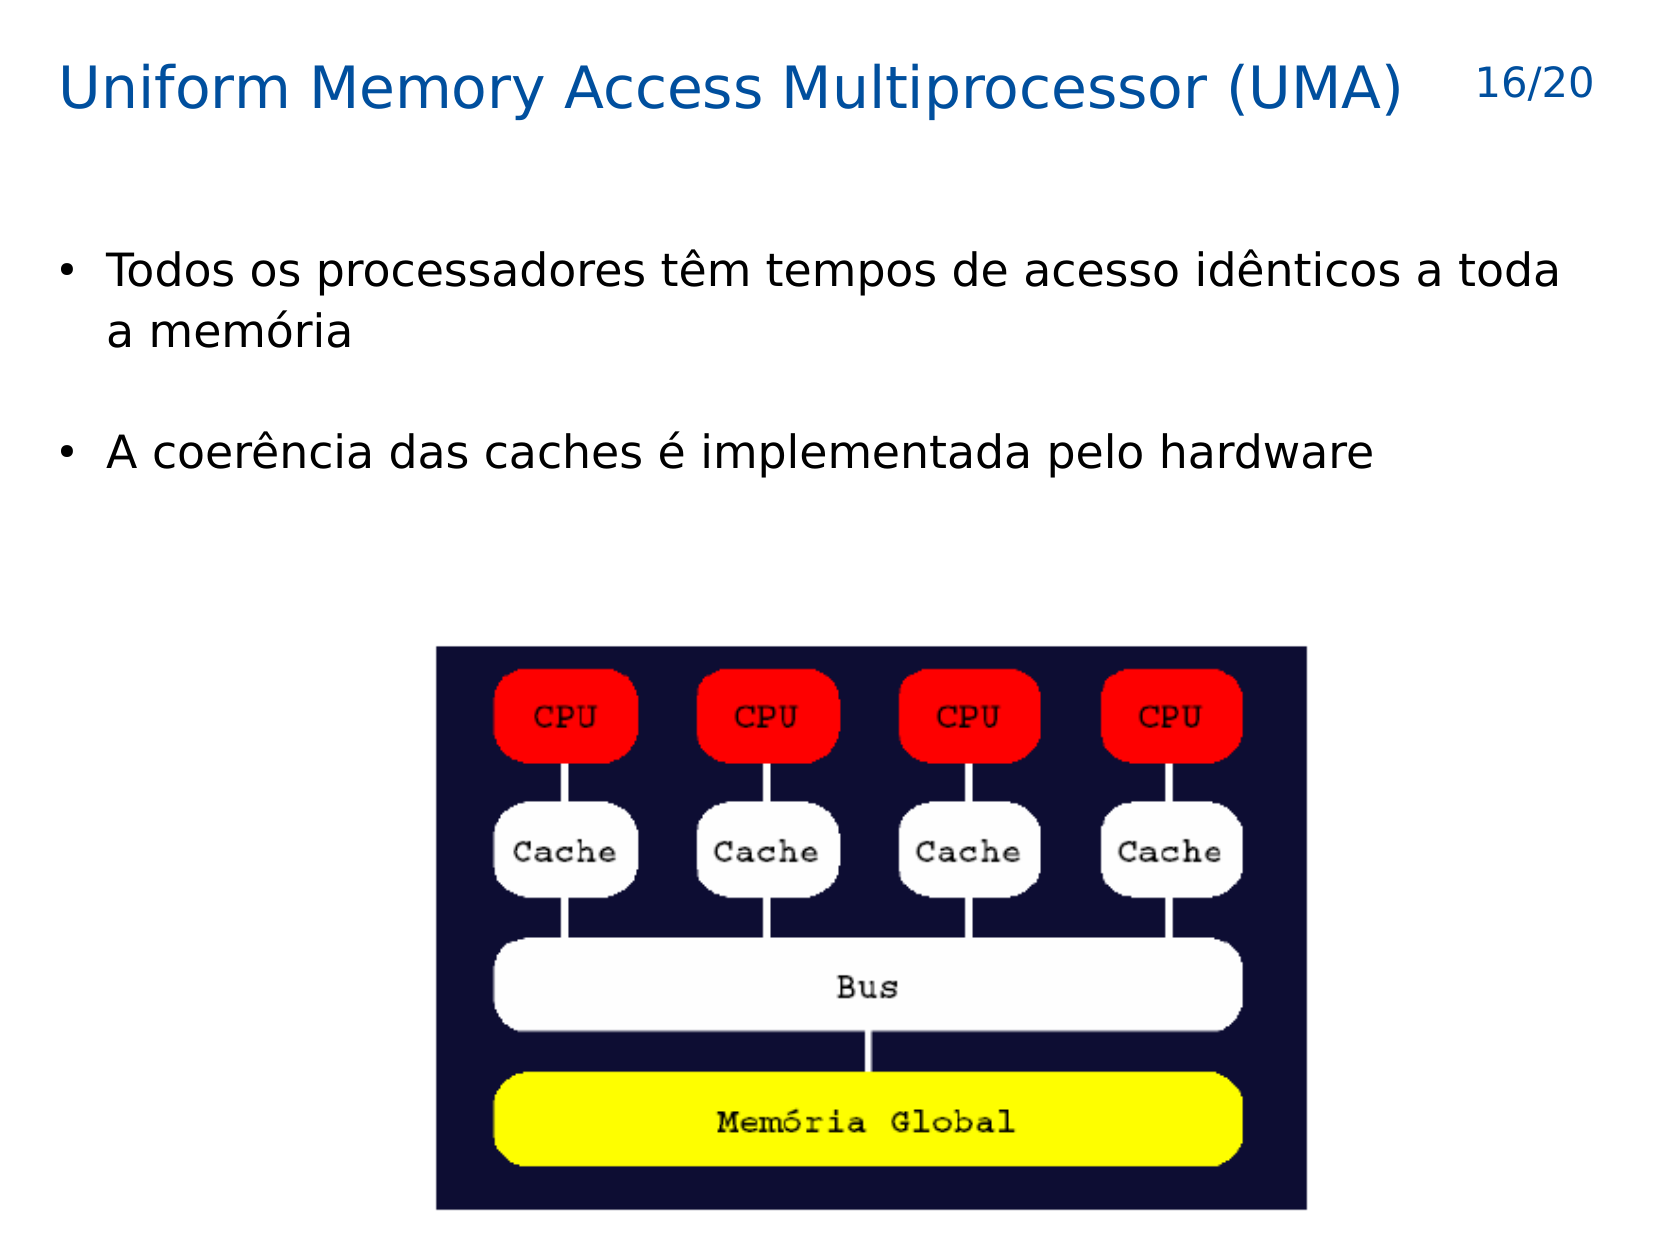

# Uniform Memory Access Multiprocessor (UMA)
16
Todos os processadores têm tempos de acesso idênticos a toda a memória
A coerência das caches é implementada pelo hardware